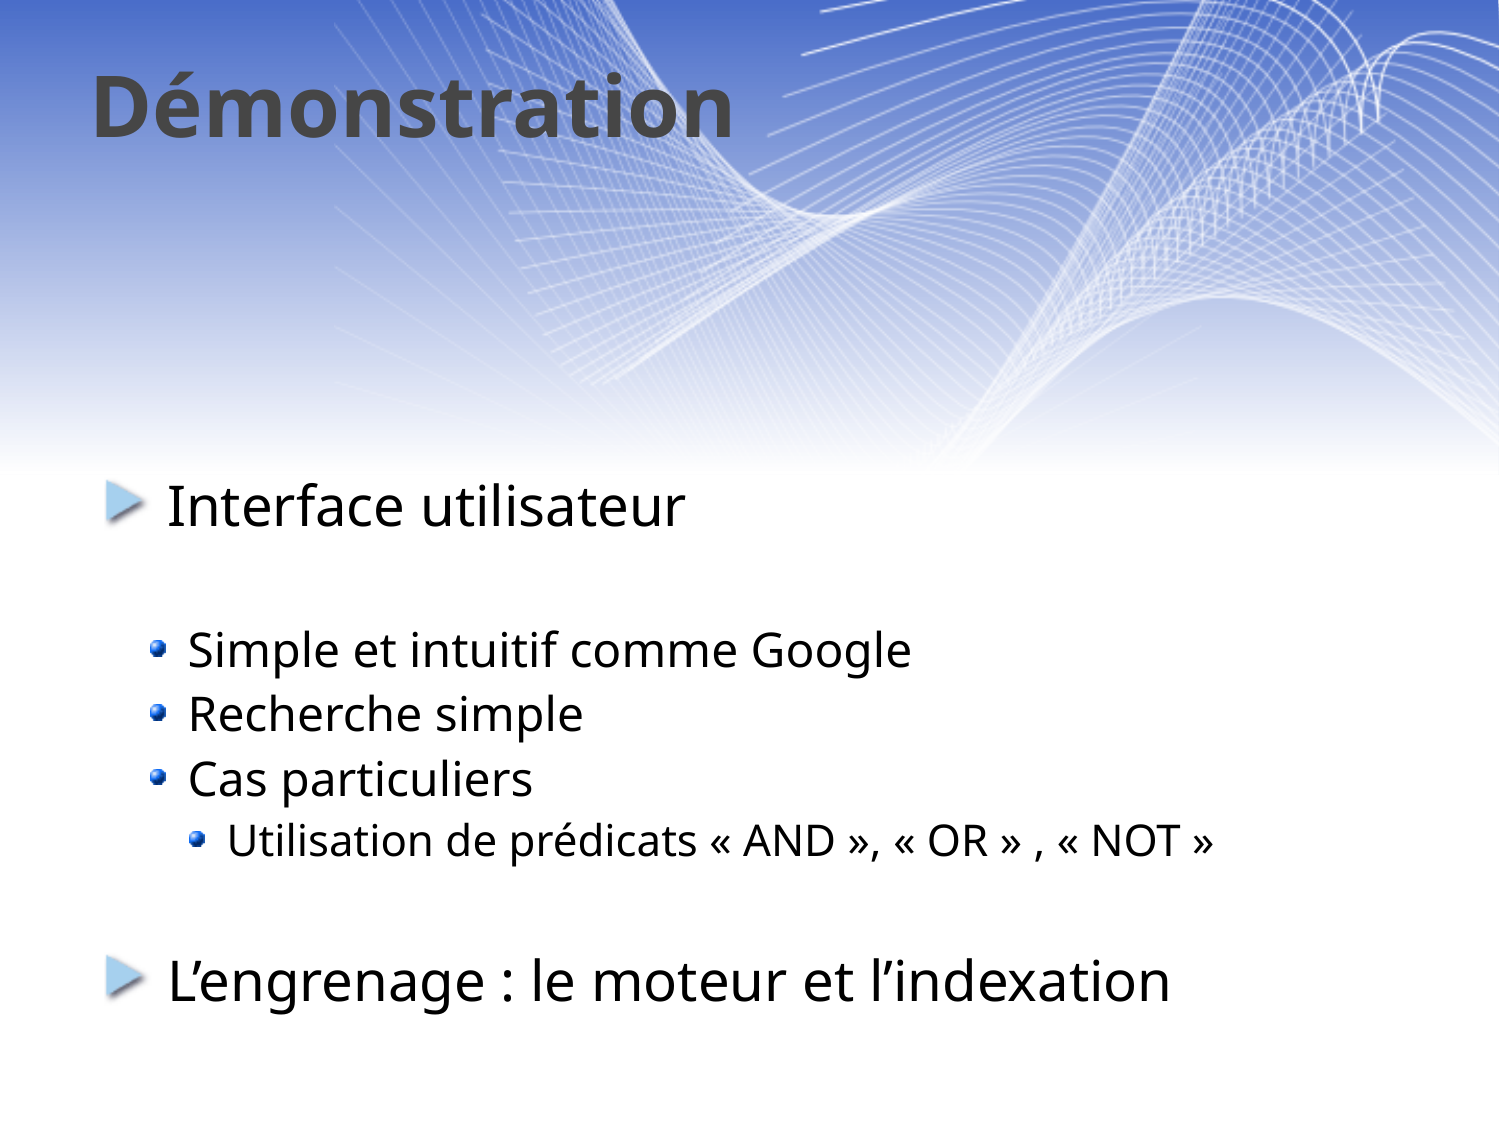

Démonstration
# Interface utilisateur
Simple et intuitif comme Google
Recherche simple
Cas particuliers
Utilisation de prédicats « AND », « OR » , « NOT »
 L’engrenage : le moteur et l’indexation